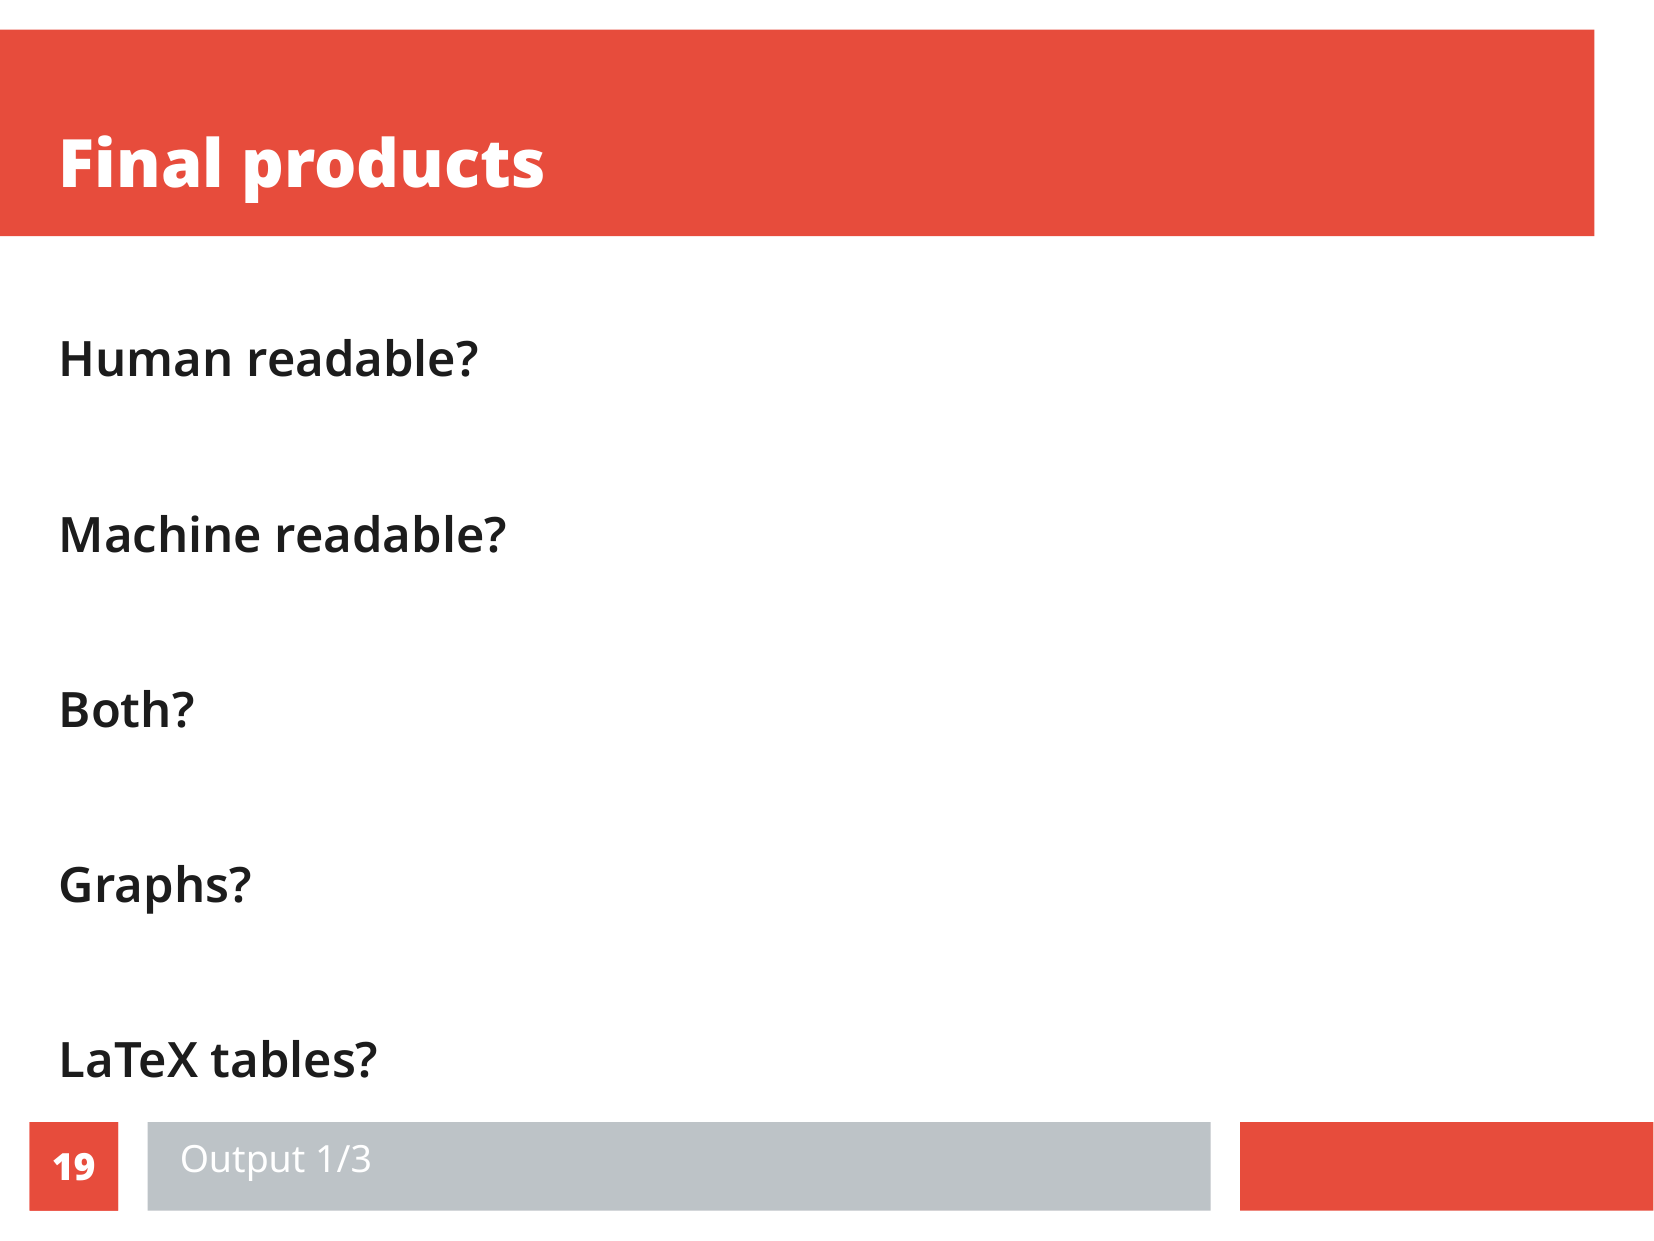

# Final products
Human readable?
Machine readable?
Both?
Graphs?
LaTeX tables?
19
Output 1/3